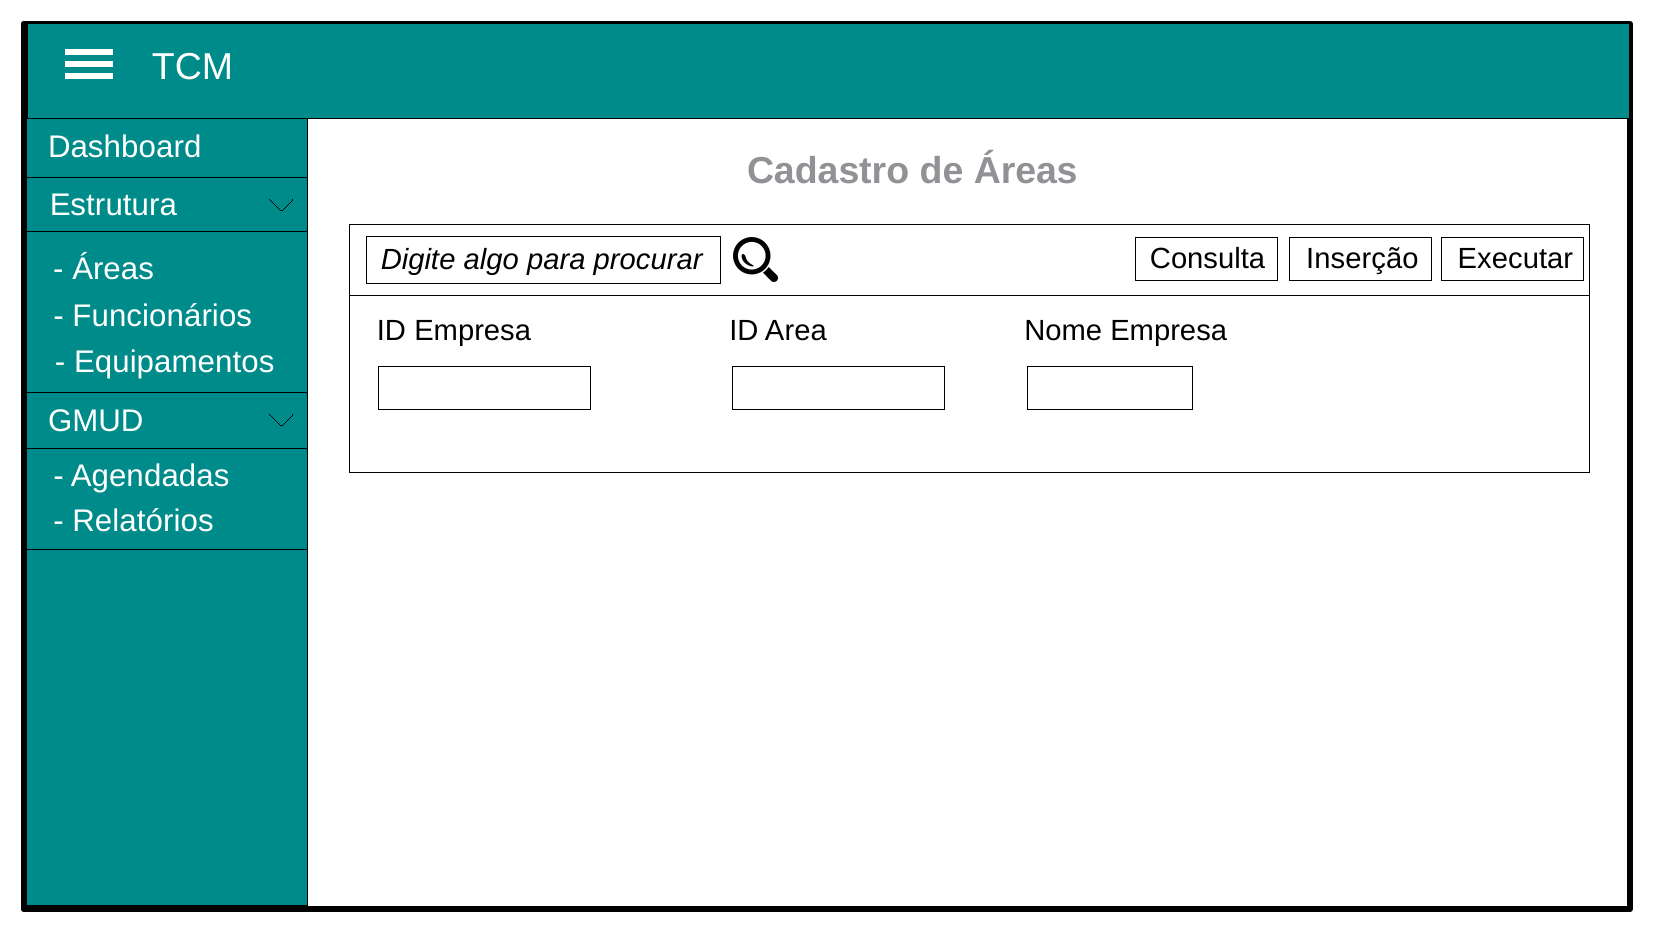

TCM
Dashboard
Cadastro de Áreas
Estrutura
Consulta
Inserção
Executar
Digite algo para procurar
- Áreas
- Funcionários
ID Empresa
ID Area
Nome Empresa
- Equipamentos
GMUD
- Agendadas
- Relatórios